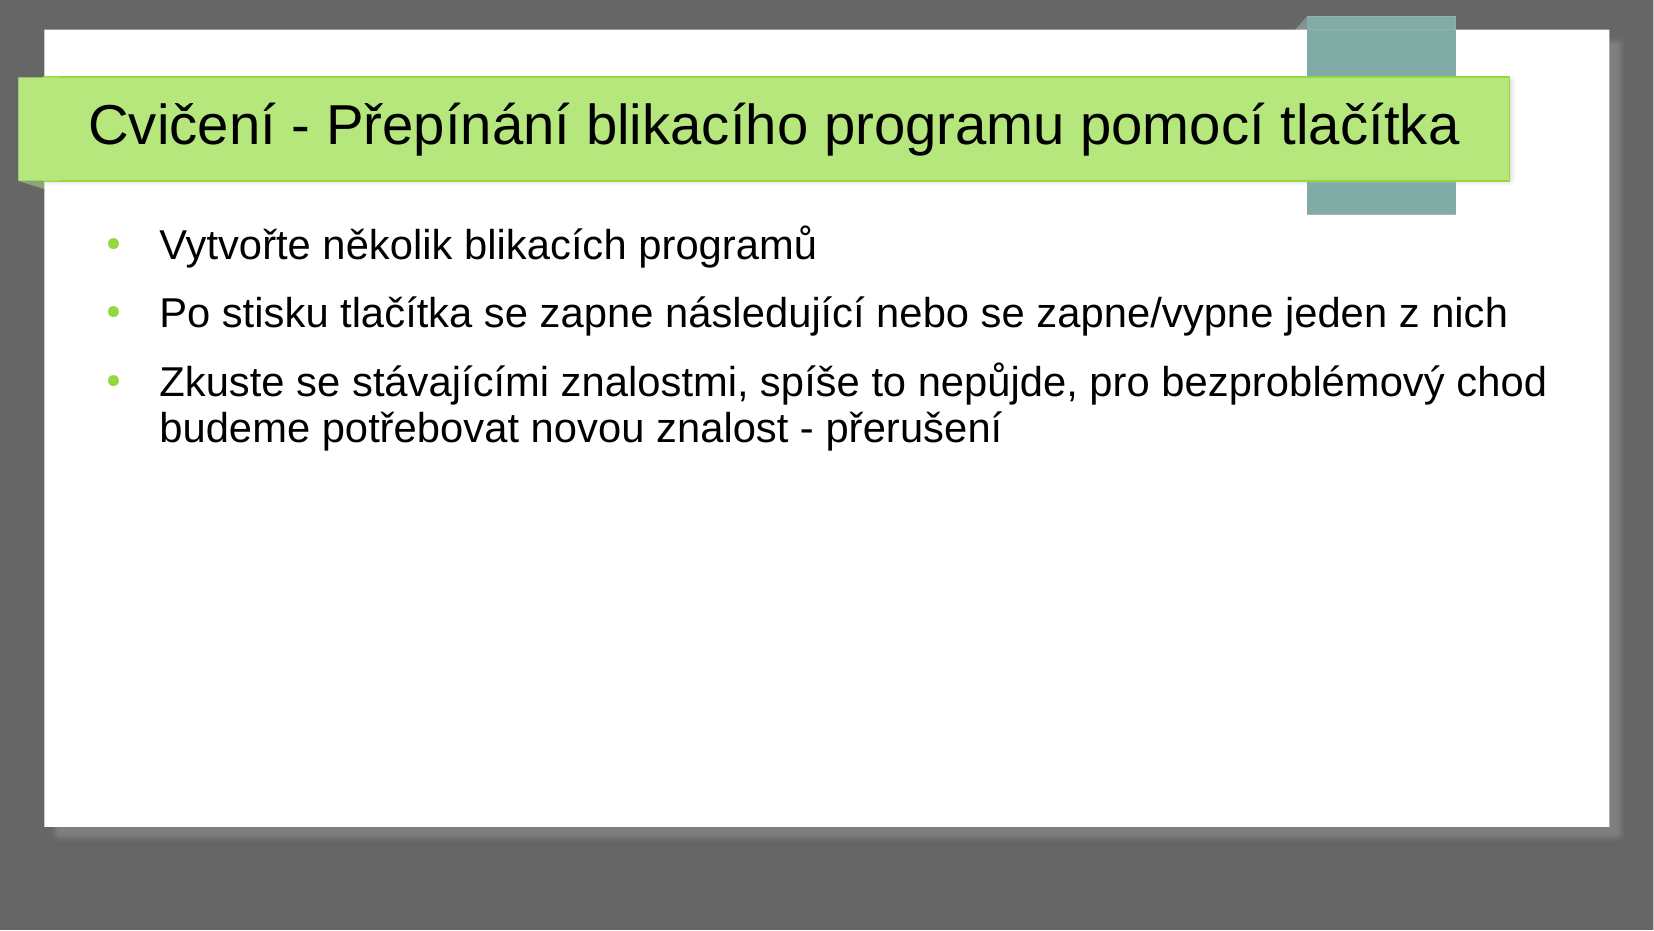

# Cvičení - Přepínání blikacího programu pomocí tlačítka
Vytvořte několik blikacích programů
Po stisku tlačítka se zapne následující nebo se zapne/vypne jeden z nich
Zkuste se stávajícími znalostmi, spíše to nepůjde, pro bezproblémový chod budeme potřebovat novou znalost - přerušení